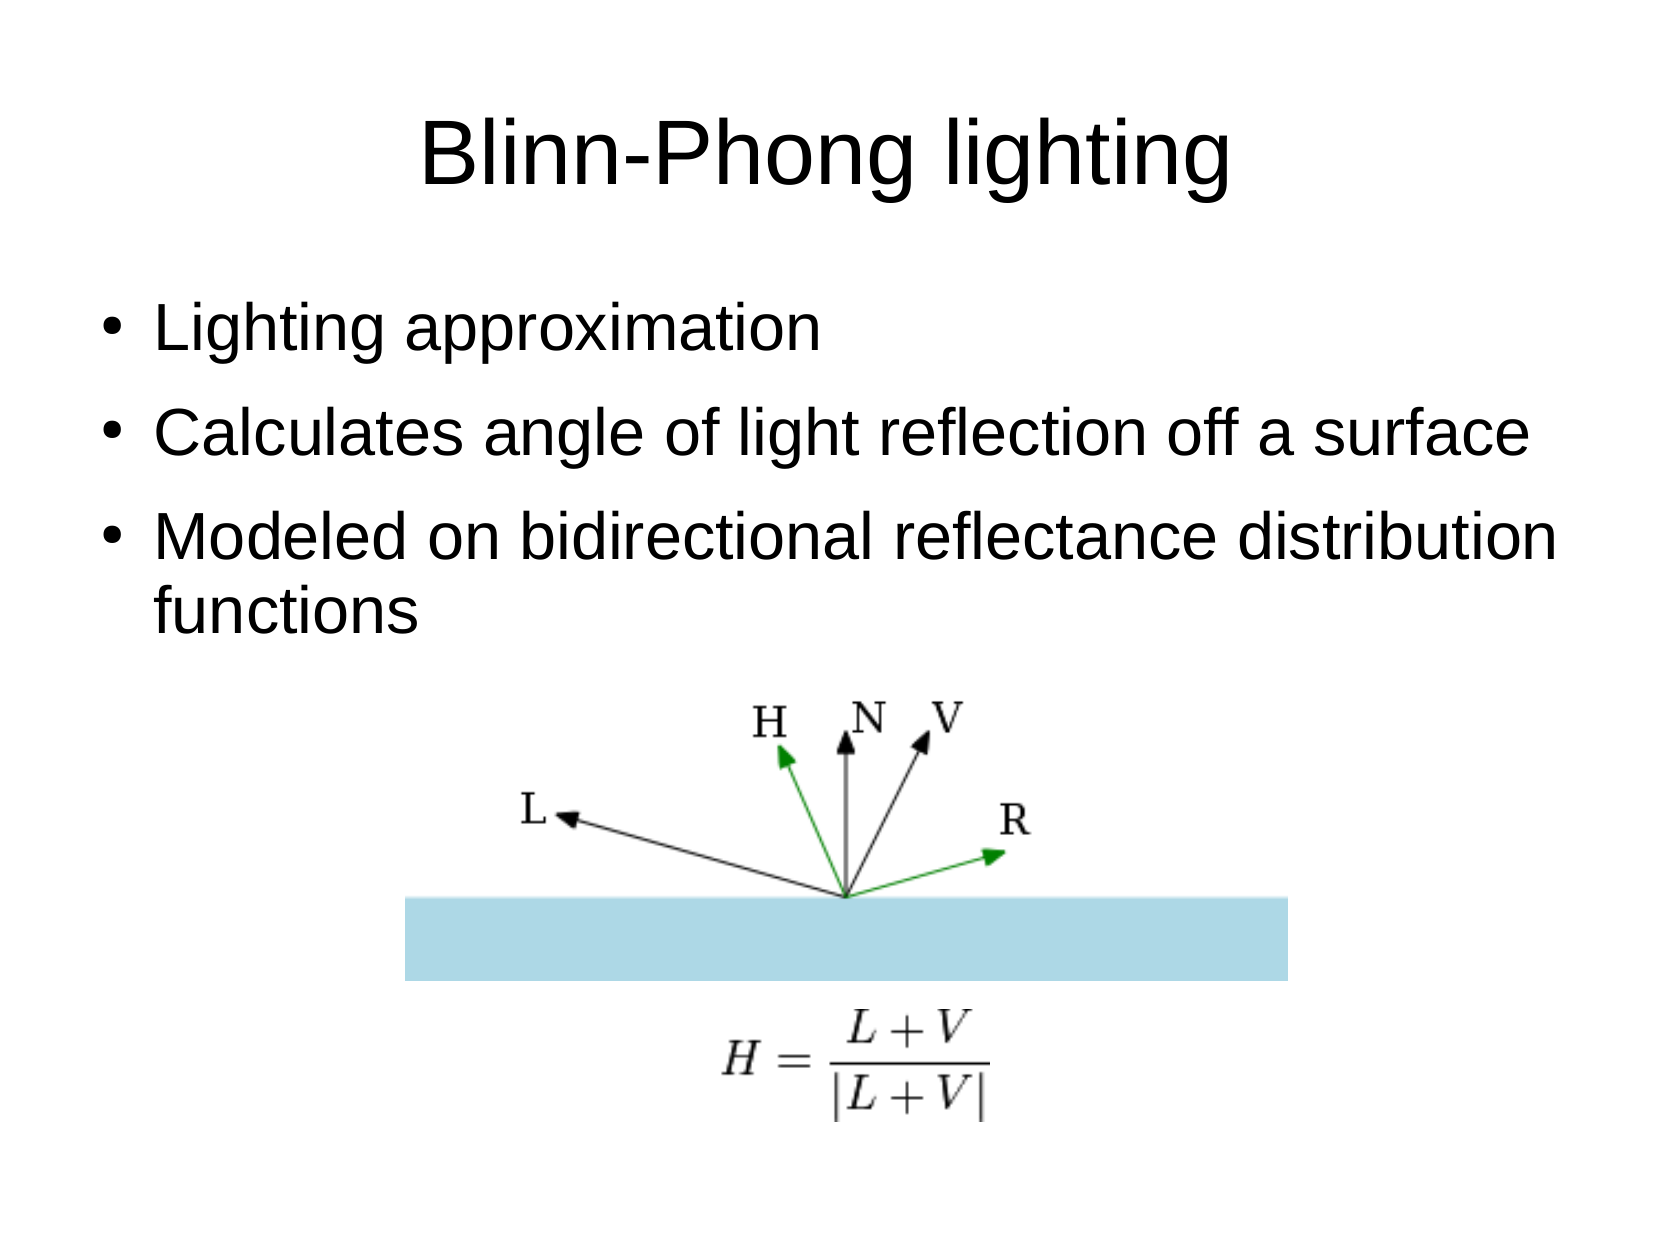

# Blinn-Phong lighting
Lighting approximation
Calculates angle of light reflection off a surface
Modeled on bidirectional reflectance distribution functions